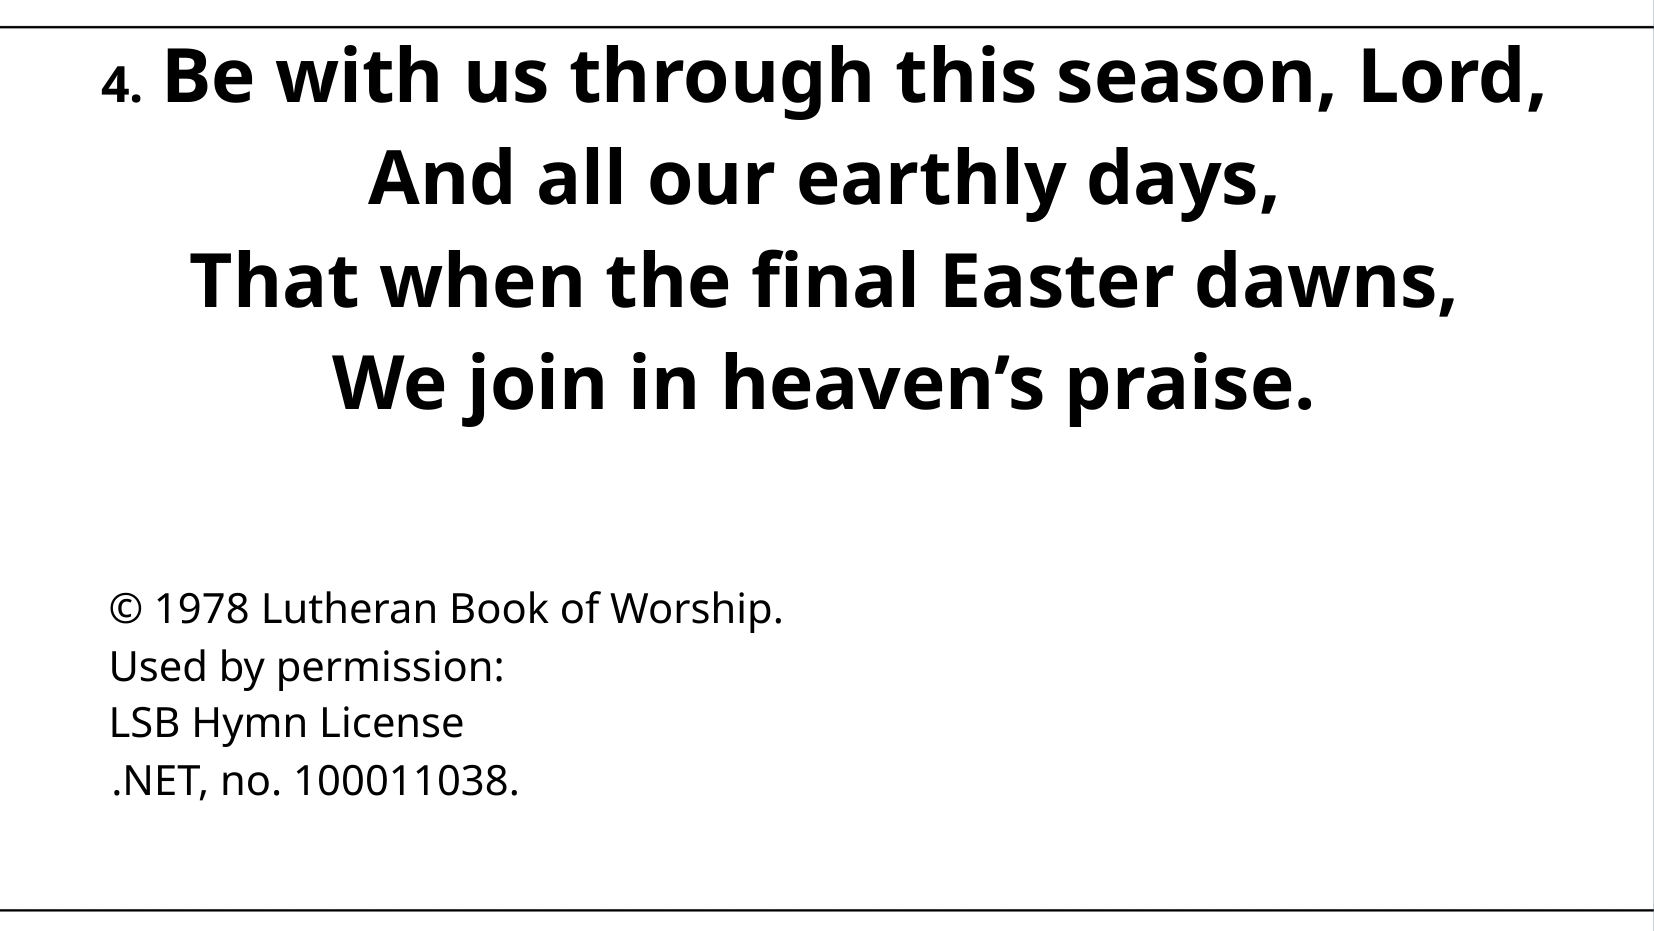

4. Be with us through this season, Lord,
And all our earthly days,
That when the final Easter dawns,
We join in heaven’s praise.
© 1978 Lutheran Book of Worship.
Used by permission:
LSB Hymn License
 .NET, no. 100011038.